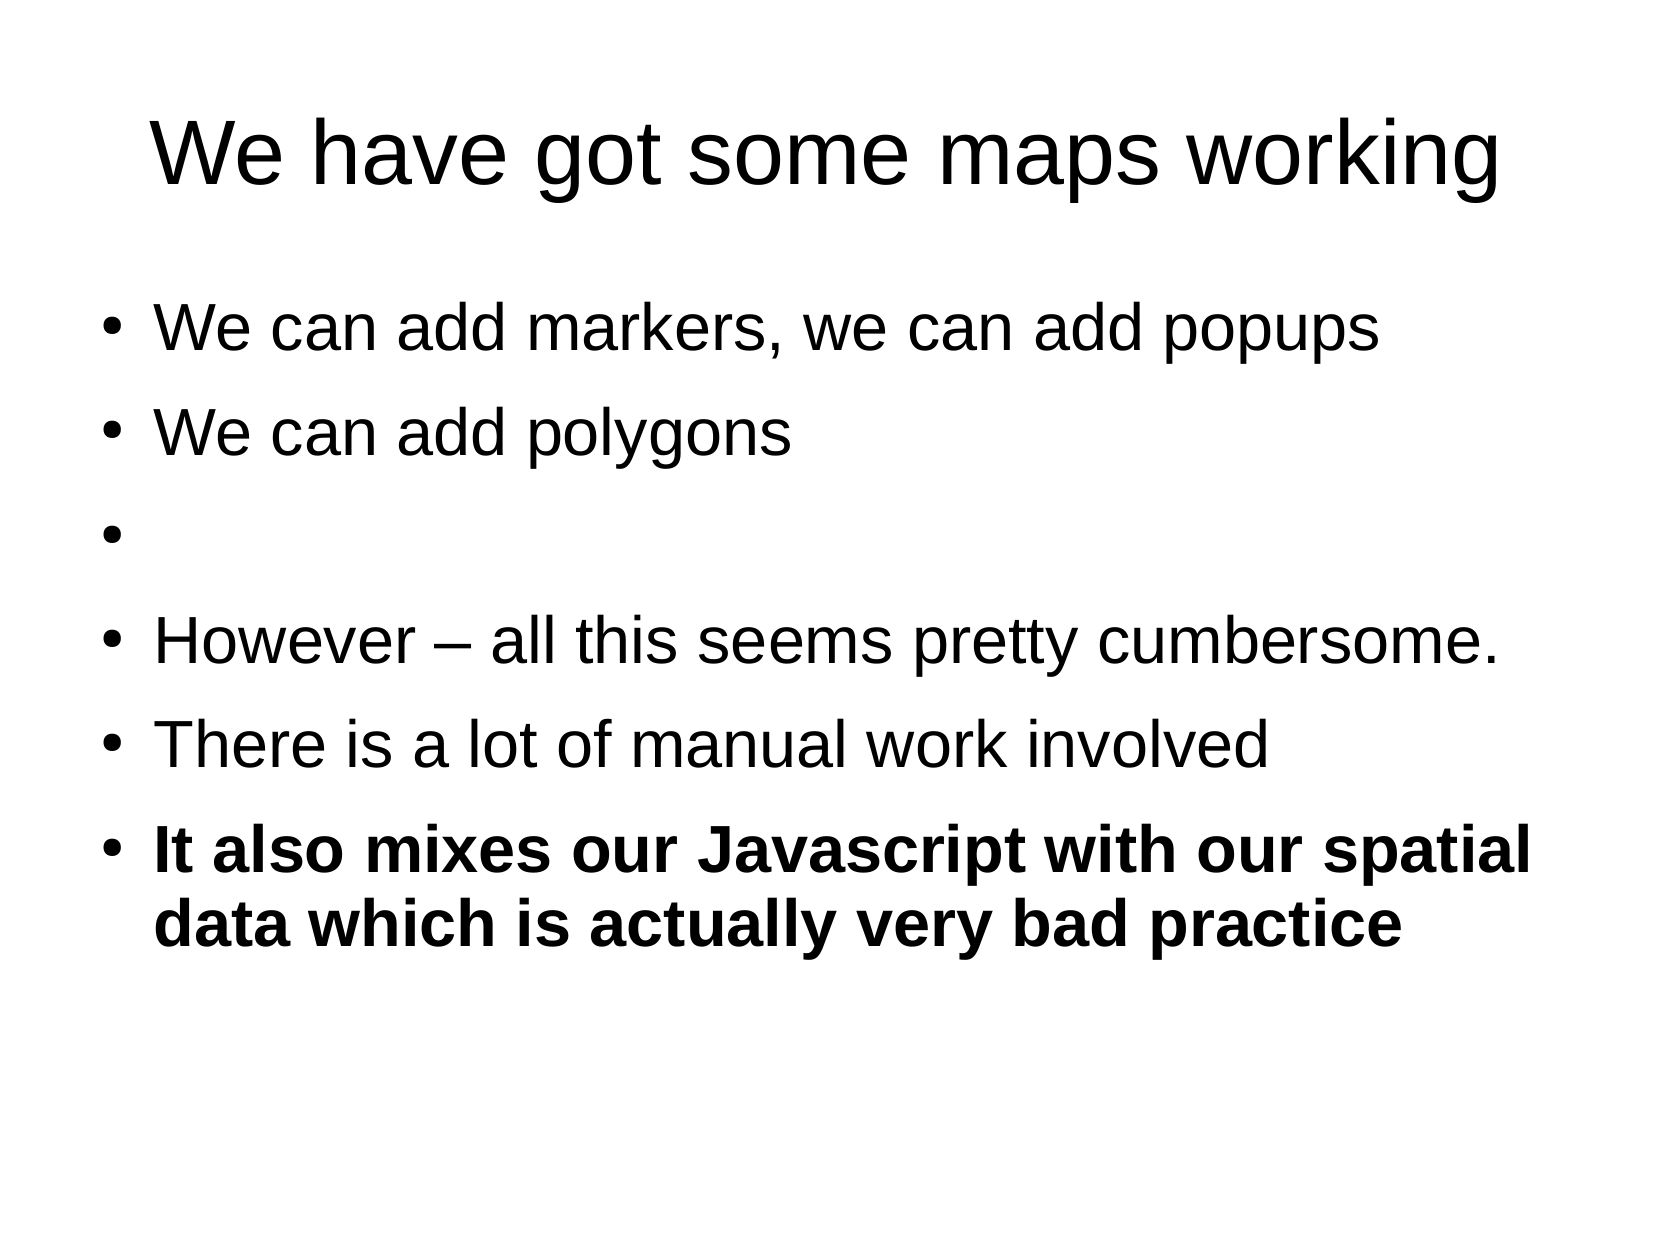

# We have got some maps working
We can add markers, we can add popups
We can add polygons
However – all this seems pretty cumbersome.
There is a lot of manual work involved
It also mixes our Javascript with our spatial data which is actually very bad practice